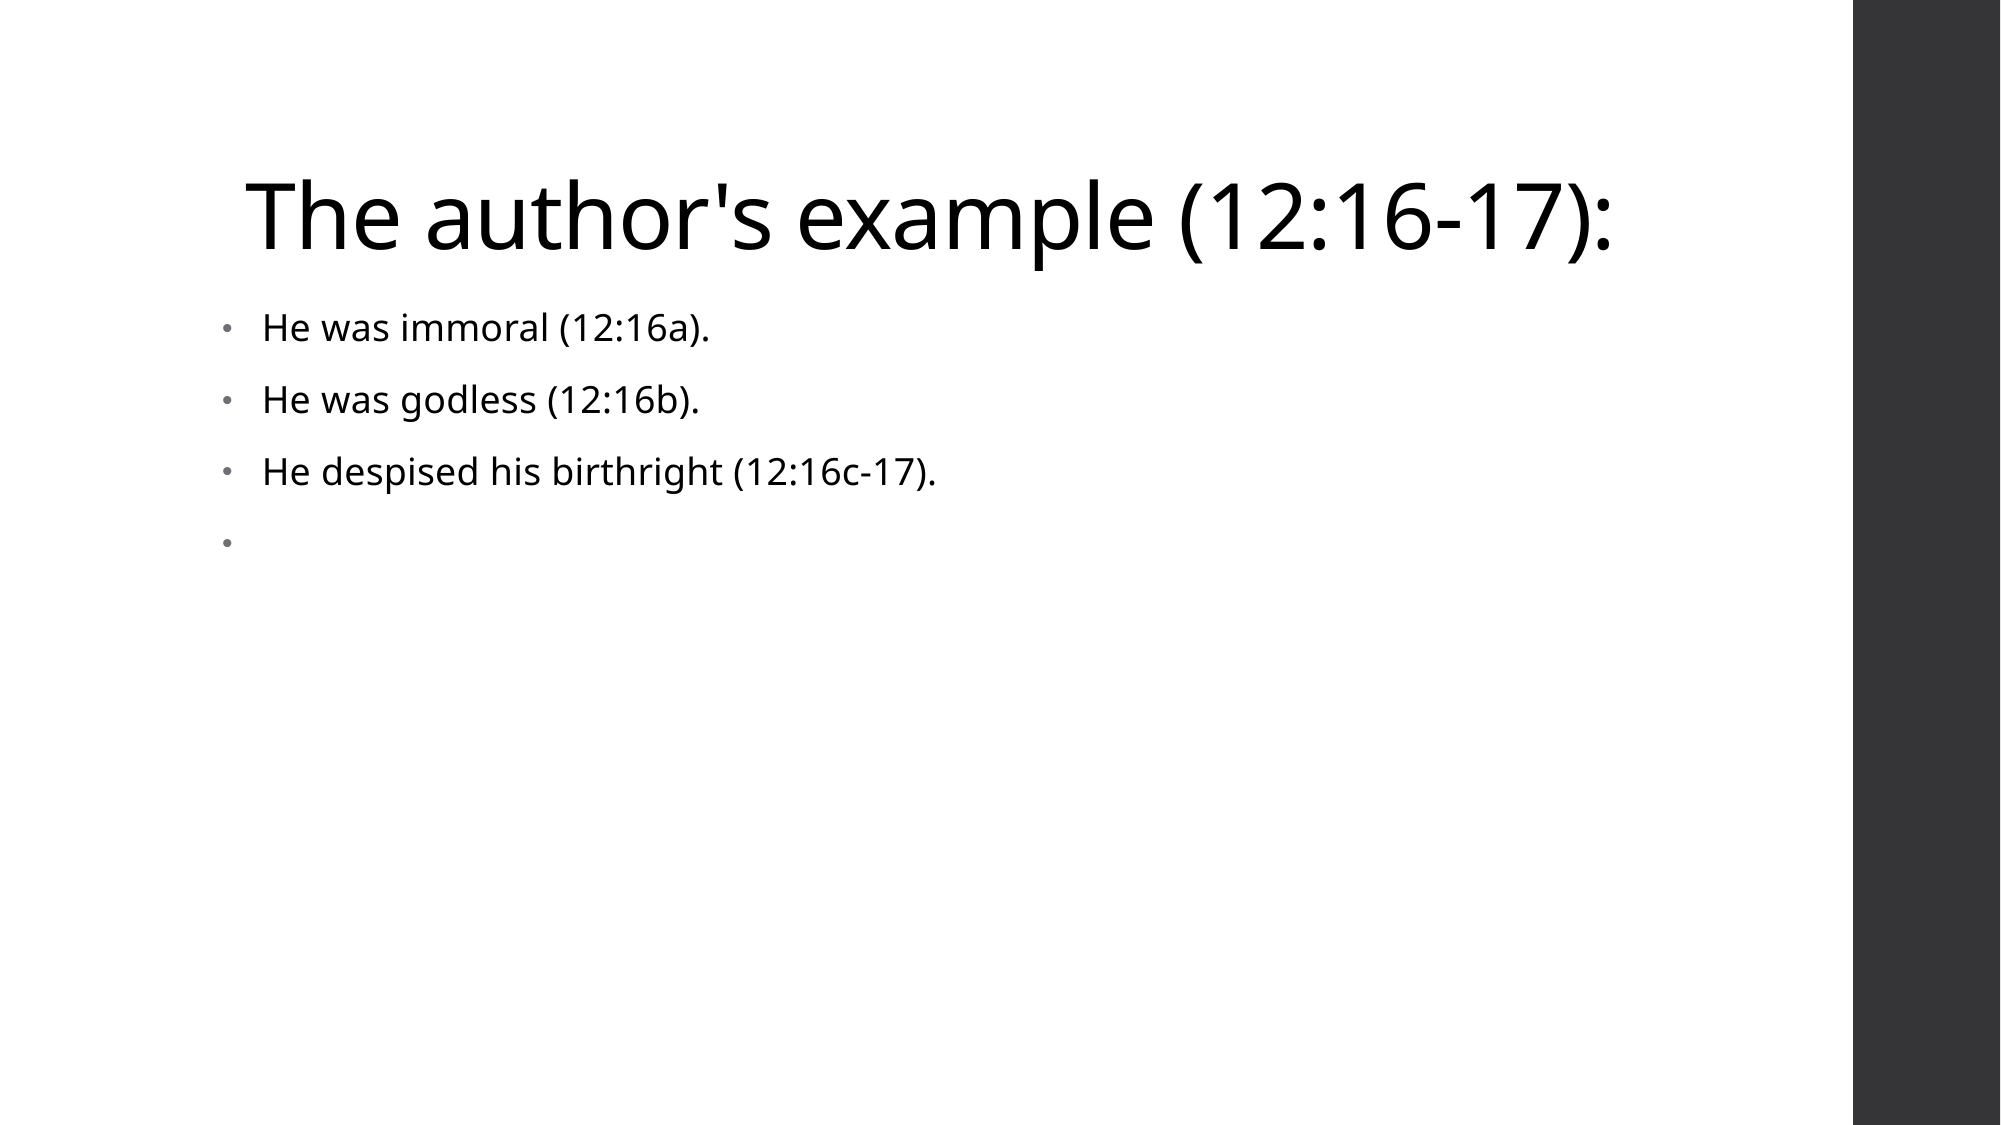

# The author's example (12:16-17):
 He was immoral (12:16a).
 He was godless (12:16b).
 He despised his birthright (12:16c-17).